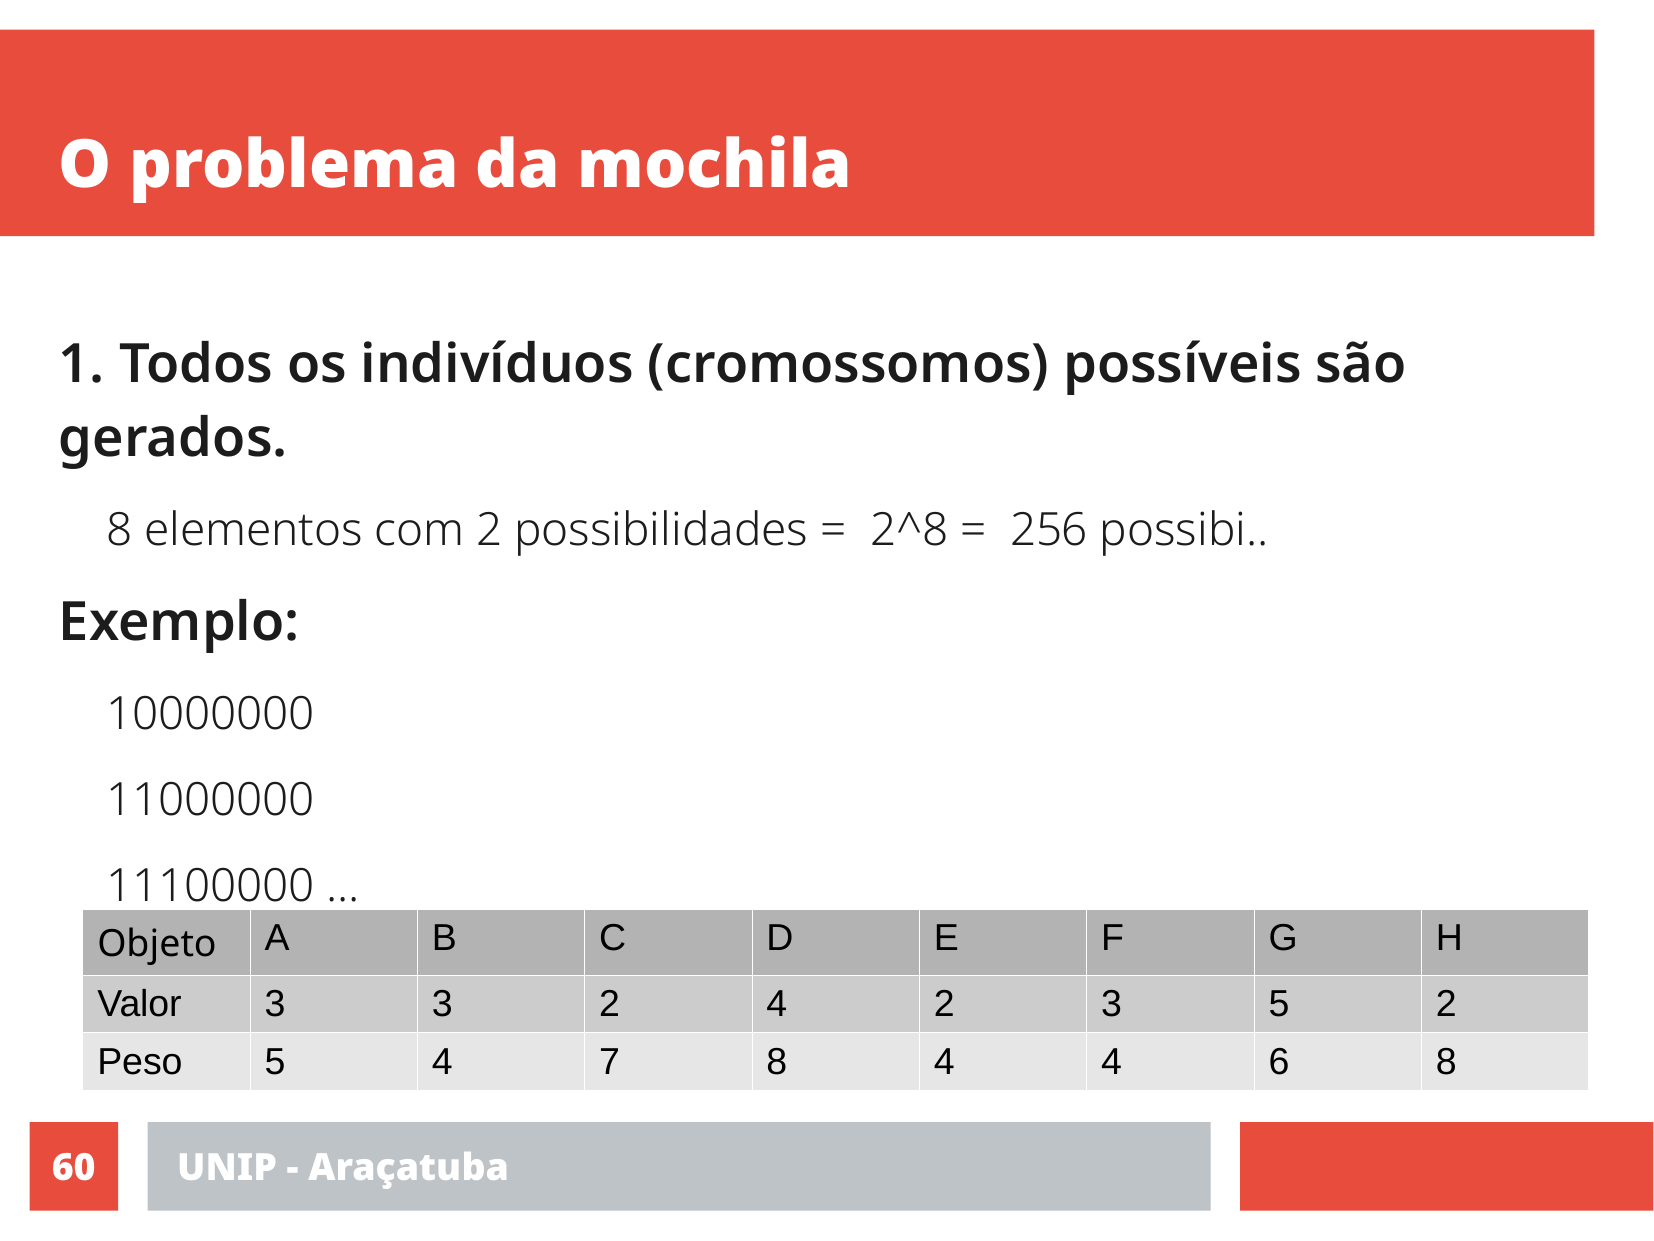

# O problema da mochila
1. Todos os indivíduos (cromossomos) possíveis são gerados.
8 elementos com 2 possibilidades = 2^8 = 256 possibi..
Exemplo:
10000000
11000000
11100000 ...
...
| Objeto | A | B | C | D | E | F | G | H |
| --- | --- | --- | --- | --- | --- | --- | --- | --- |
| Valor | 3 | 3 | 2 | 4 | 2 | 3 | 5 | 2 |
| Peso | 5 | 4 | 7 | 8 | 4 | 4 | 6 | 8 |
60
UNIP - Araçatuba